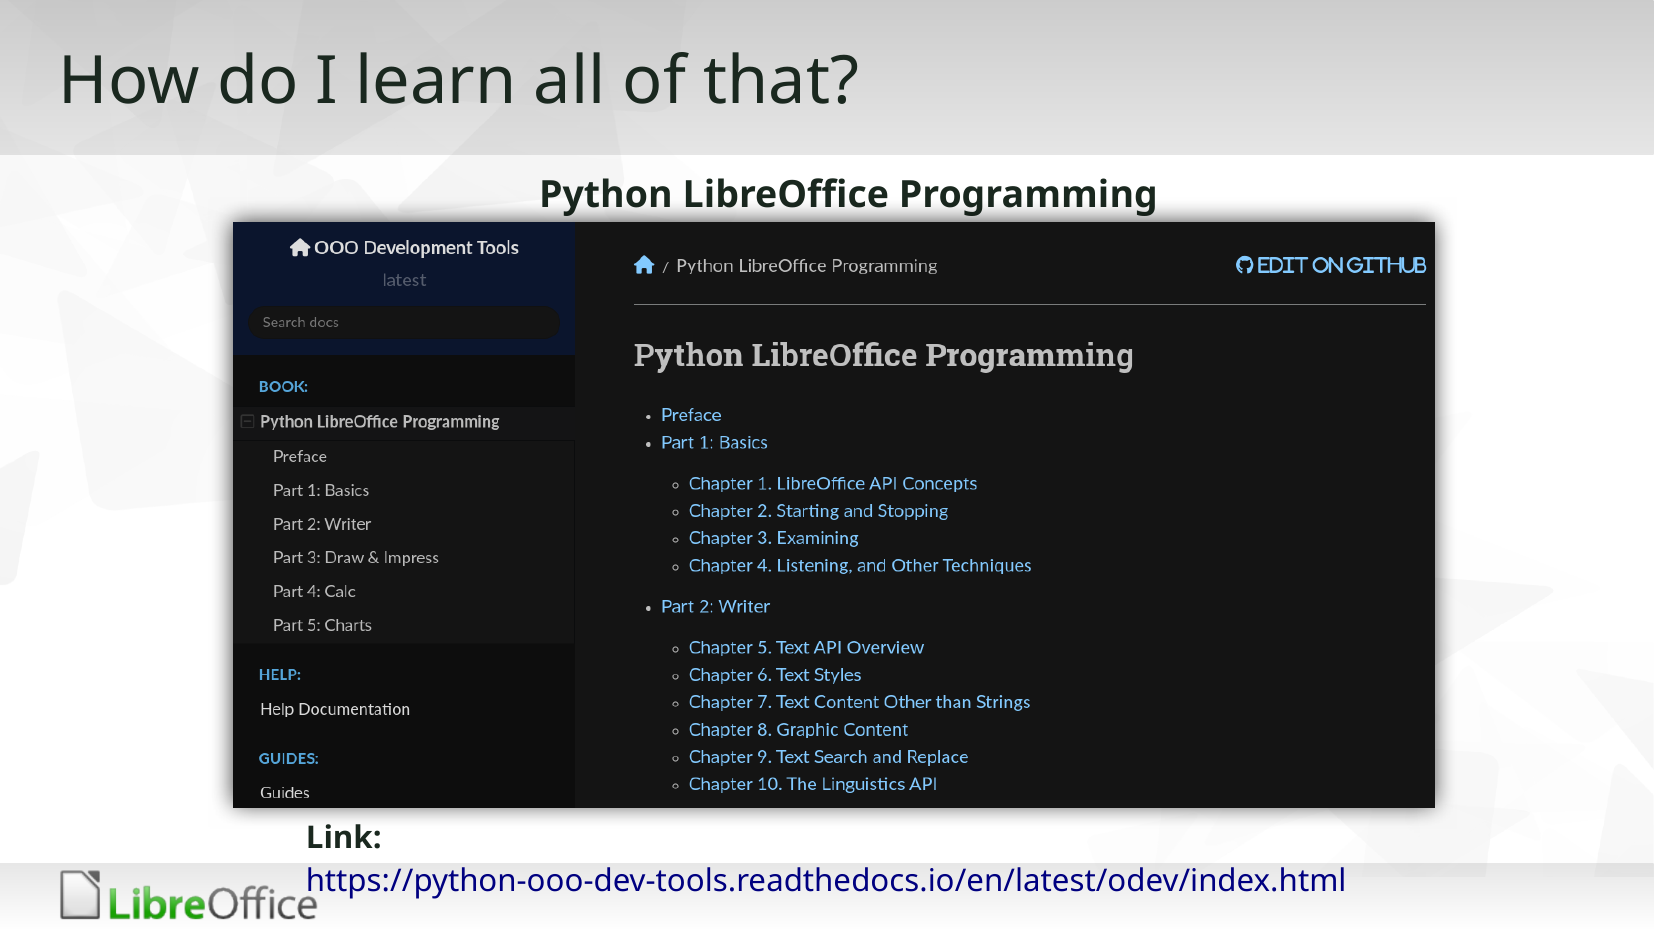

# How do I learn all of that?
Python LibreOffice Programming
Link: https://python-ooo-dev-tools.readthedocs.io/en/latest/odev/index.html